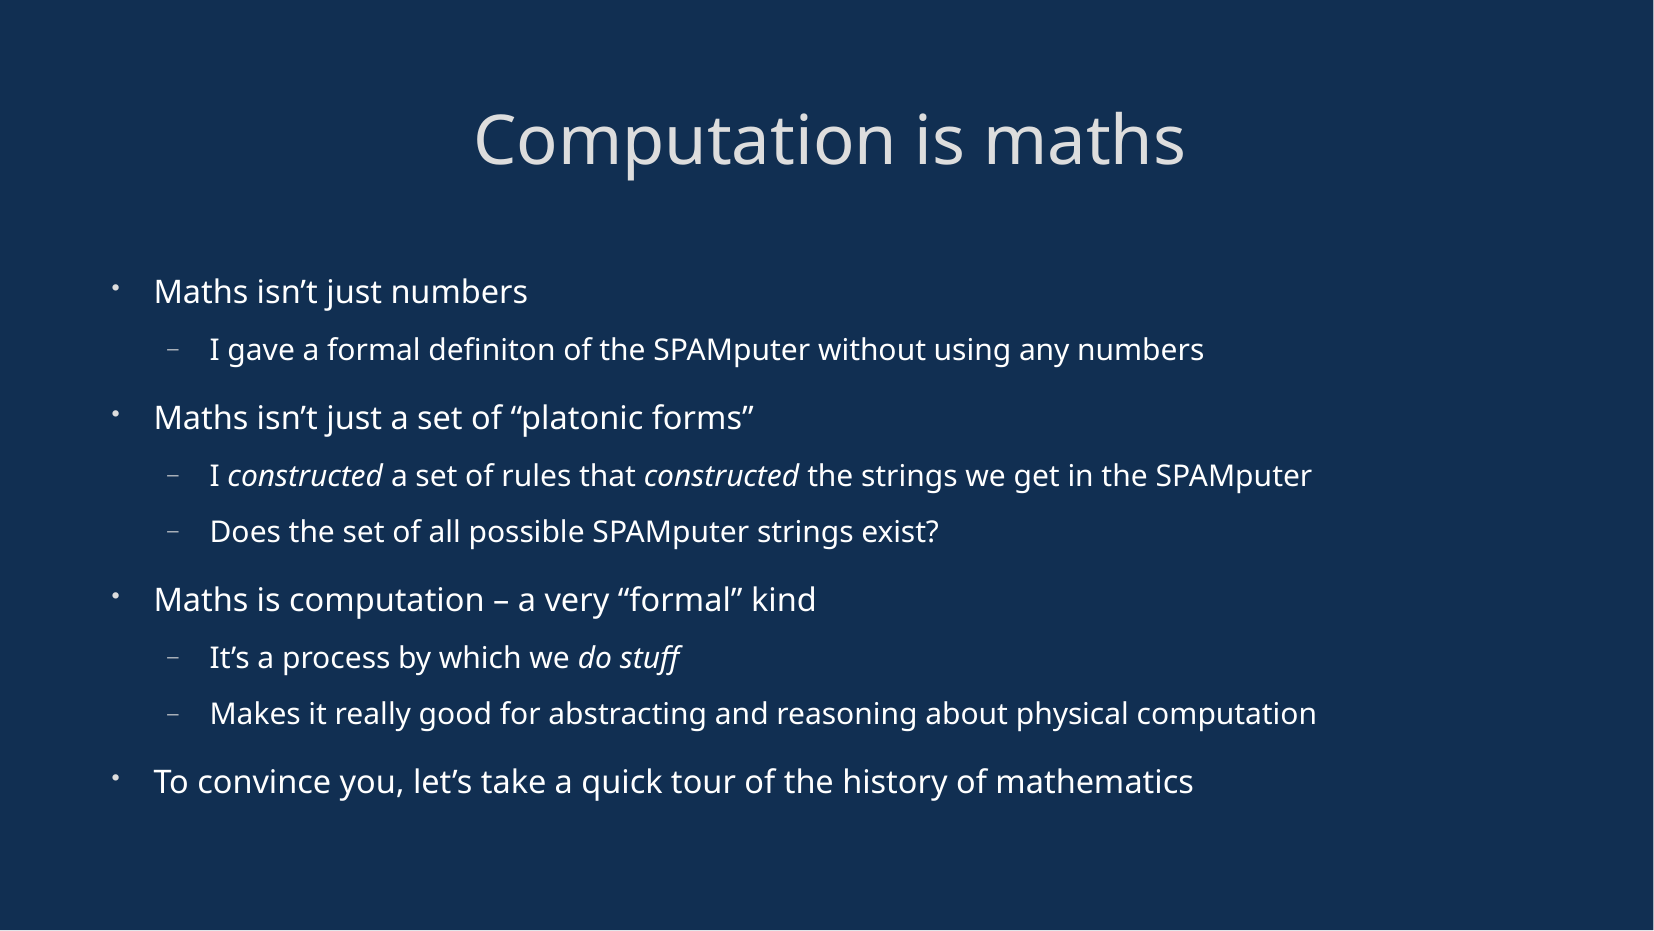

# Computation is maths
Maths isn’t just numbers
I gave a formal definiton of the SPAMputer without using any numbers
Maths isn’t just a set of “platonic forms”
I constructed a set of rules that constructed the strings we get in the SPAMputer
Does the set of all possible SPAMputer strings exist?
Maths is computation – a very “formal” kind
It’s a process by which we do stuff
Makes it really good for abstracting and reasoning about physical computation
To convince you, let’s take a quick tour of the history of mathematics